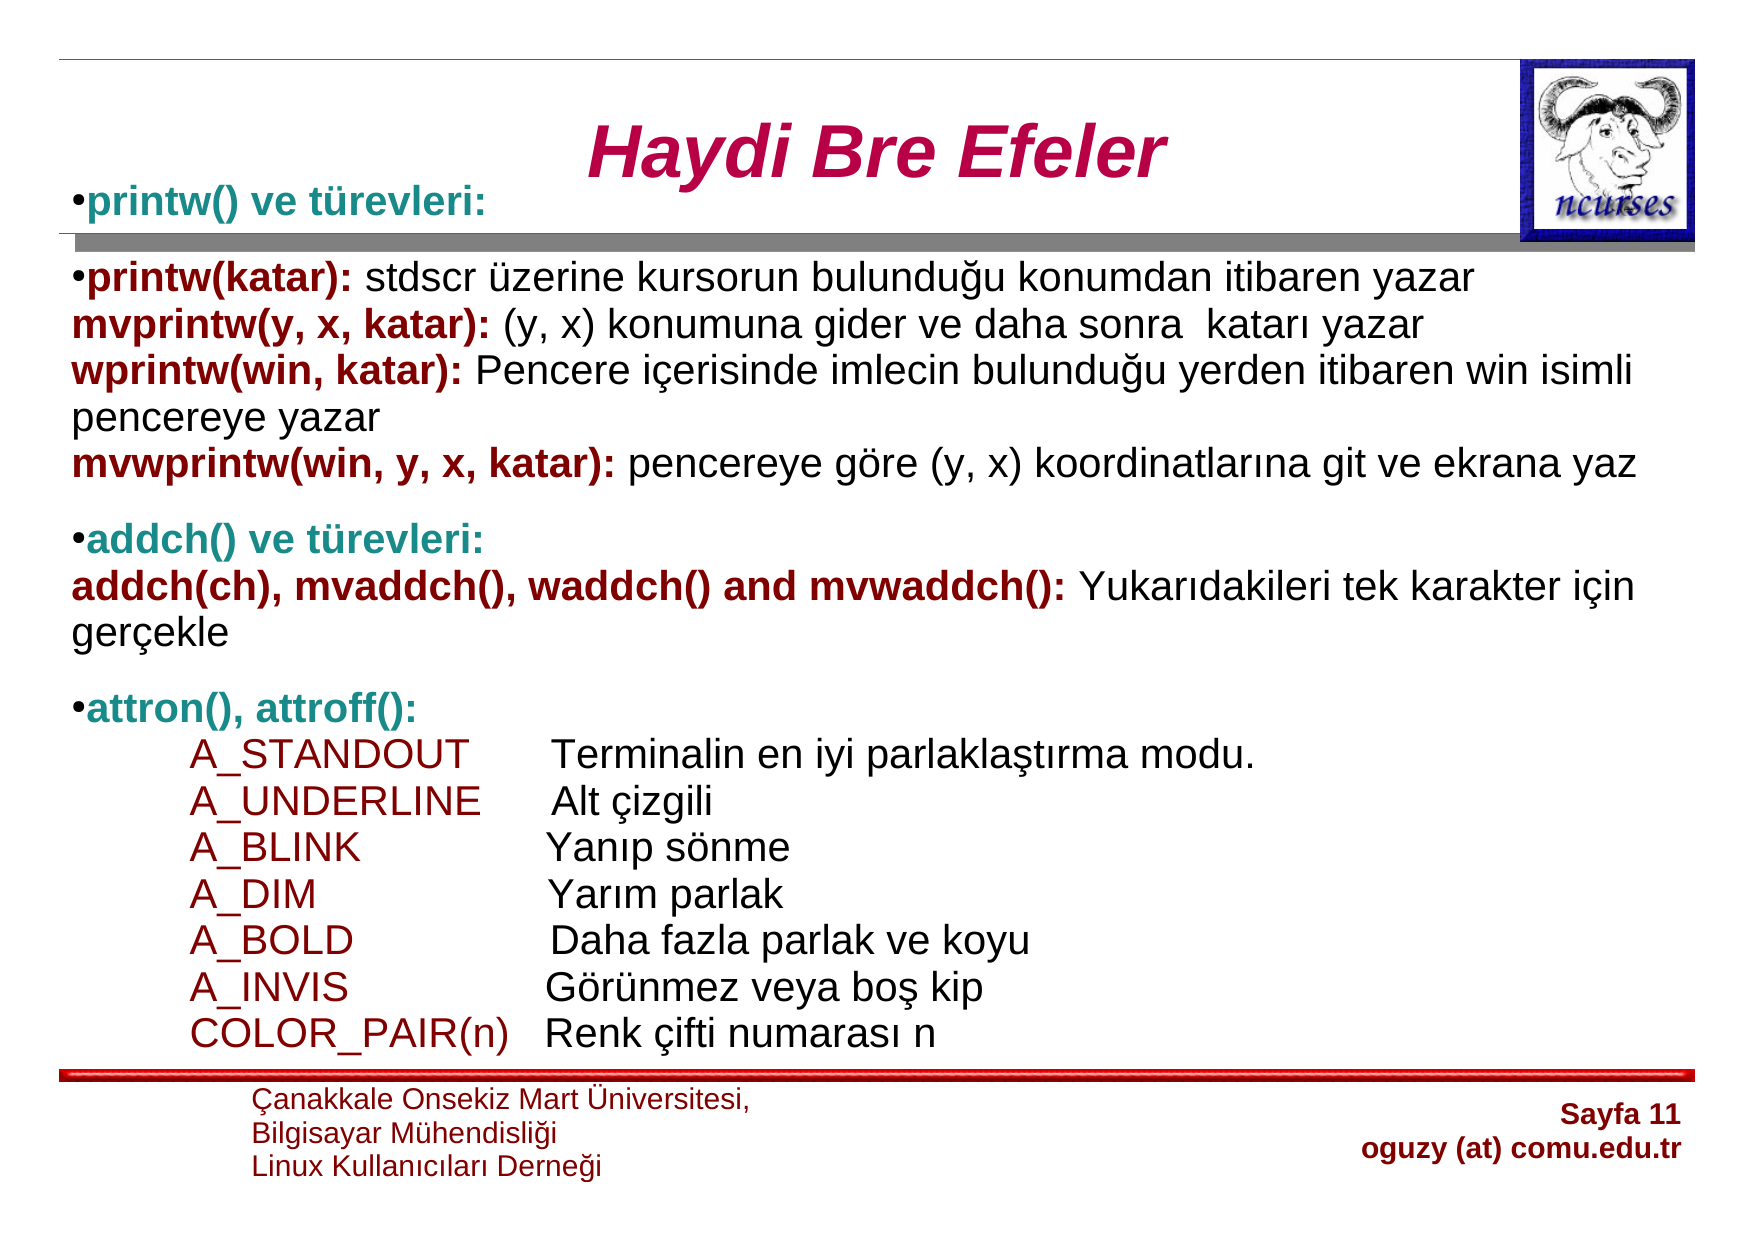

# Haydi Bre Efeler
printw() ve türevleri:
printw(katar): stdscr üzerine kursorun bulunduğu konumdan itibaren yazar
mvprintw(y, x, katar): (y, x) konumuna gider ve daha sonra katarı yazar
wprintw(win, katar): Pencere içerisinde imlecin bulunduğu yerden itibaren win isimli pencereye yazar
mvwprintw(win, y, x, katar): pencereye göre (y, x) koordinatlarına git ve ekrana yaz
addch() ve türevleri:
addch(ch), mvaddch(), waddch() and mvwaddch(): Yukarıdakileri tek karakter için gerçekle
attron(), attroff():
	A_STANDOUT Terminalin en iyi parlaklaştırma modu.
	A_UNDERLINE Alt çizgili
	A_BLINK Yanıp sönme
	A_DIM Yarım parlak
	A_BOLD Daha fazla parlak ve koyu
	A_INVIS Görünmez veya boş kip
	COLOR_PAIR(n) Renk çifti numarası n